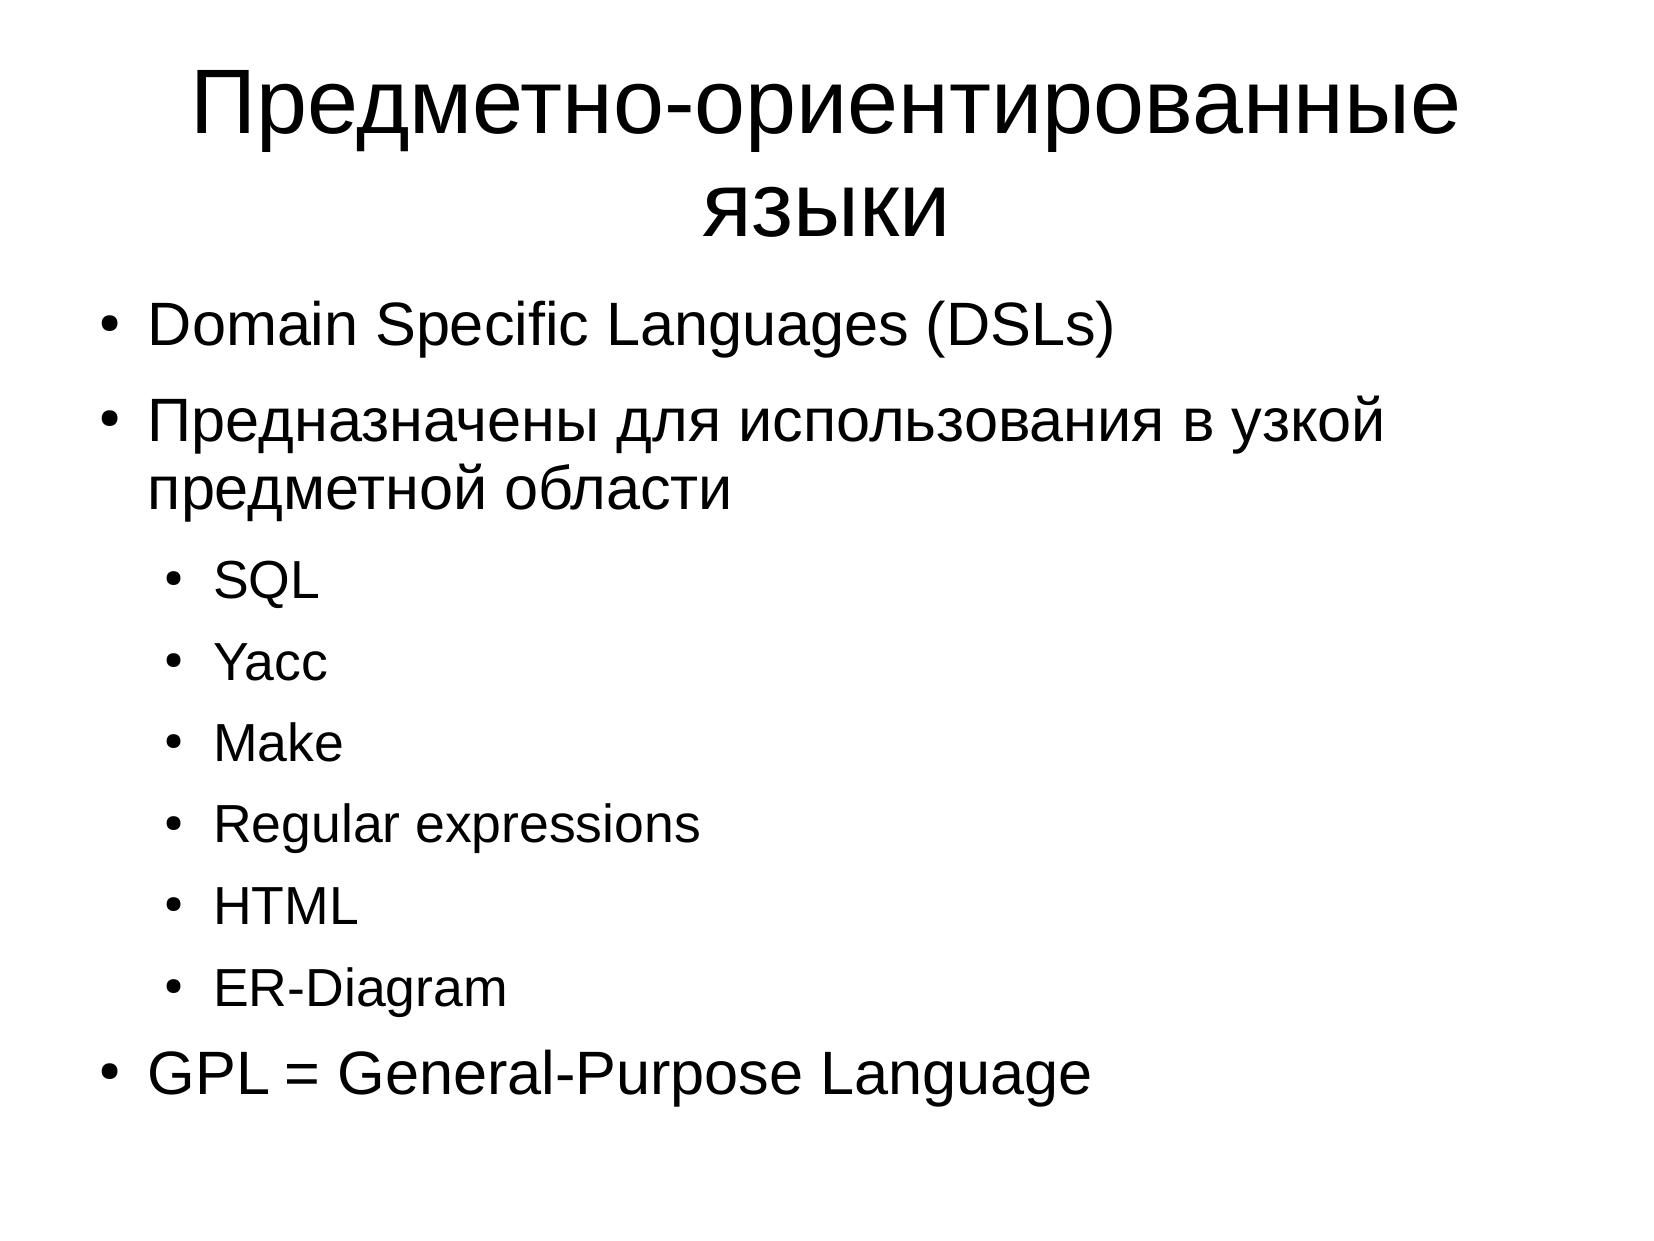

# Предметно-ориентированные языки
Domain Specific Languages (DSLs)
Предназначены для использования в узкой предметной области
SQL
Yacc
Make
Regular expressions
HTML
ER-Diagram
GPL = General-Purpose Language